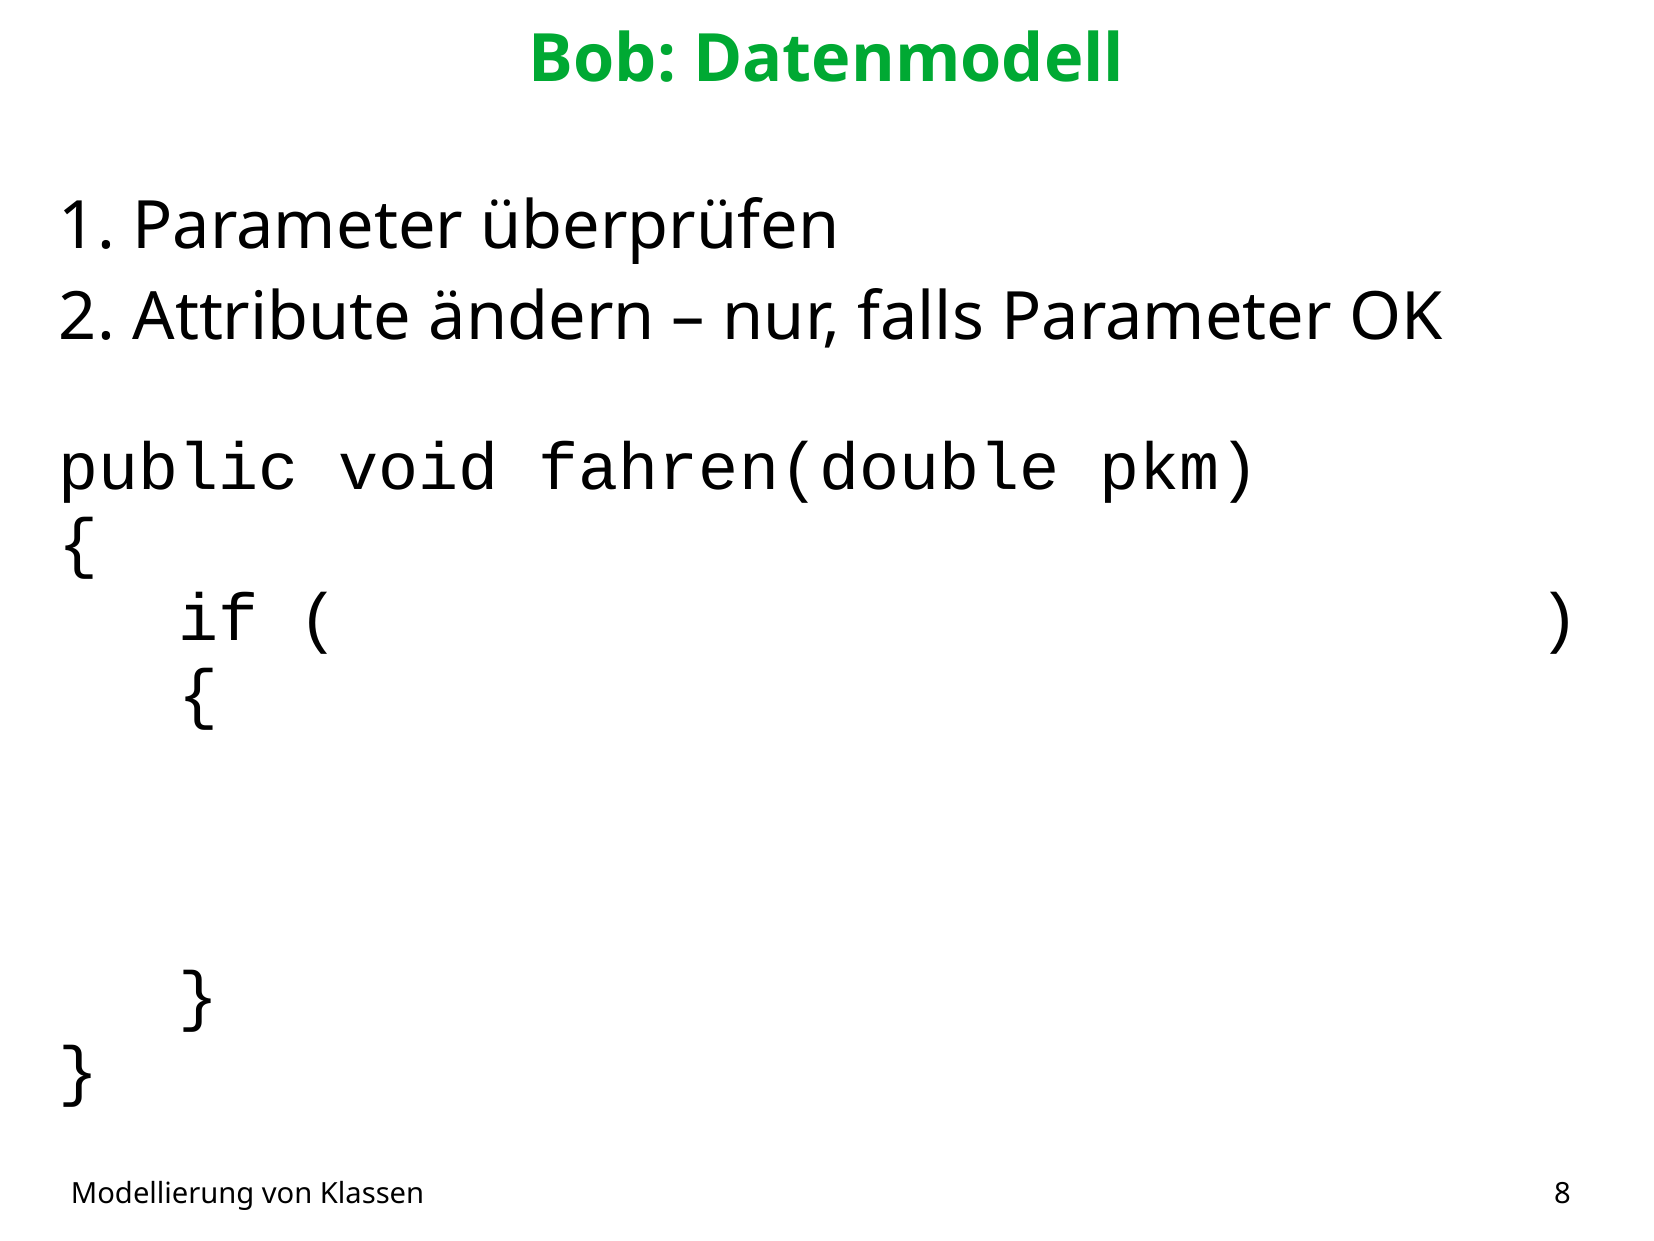

# Bob: Datenmodell
1. Parameter überprüfen
2. Attribute ändern – nur, falls Parameter OK
public void fahren(double pkm)
{
 if ( )
 {
 }
}
Modellierung von Klassen
8